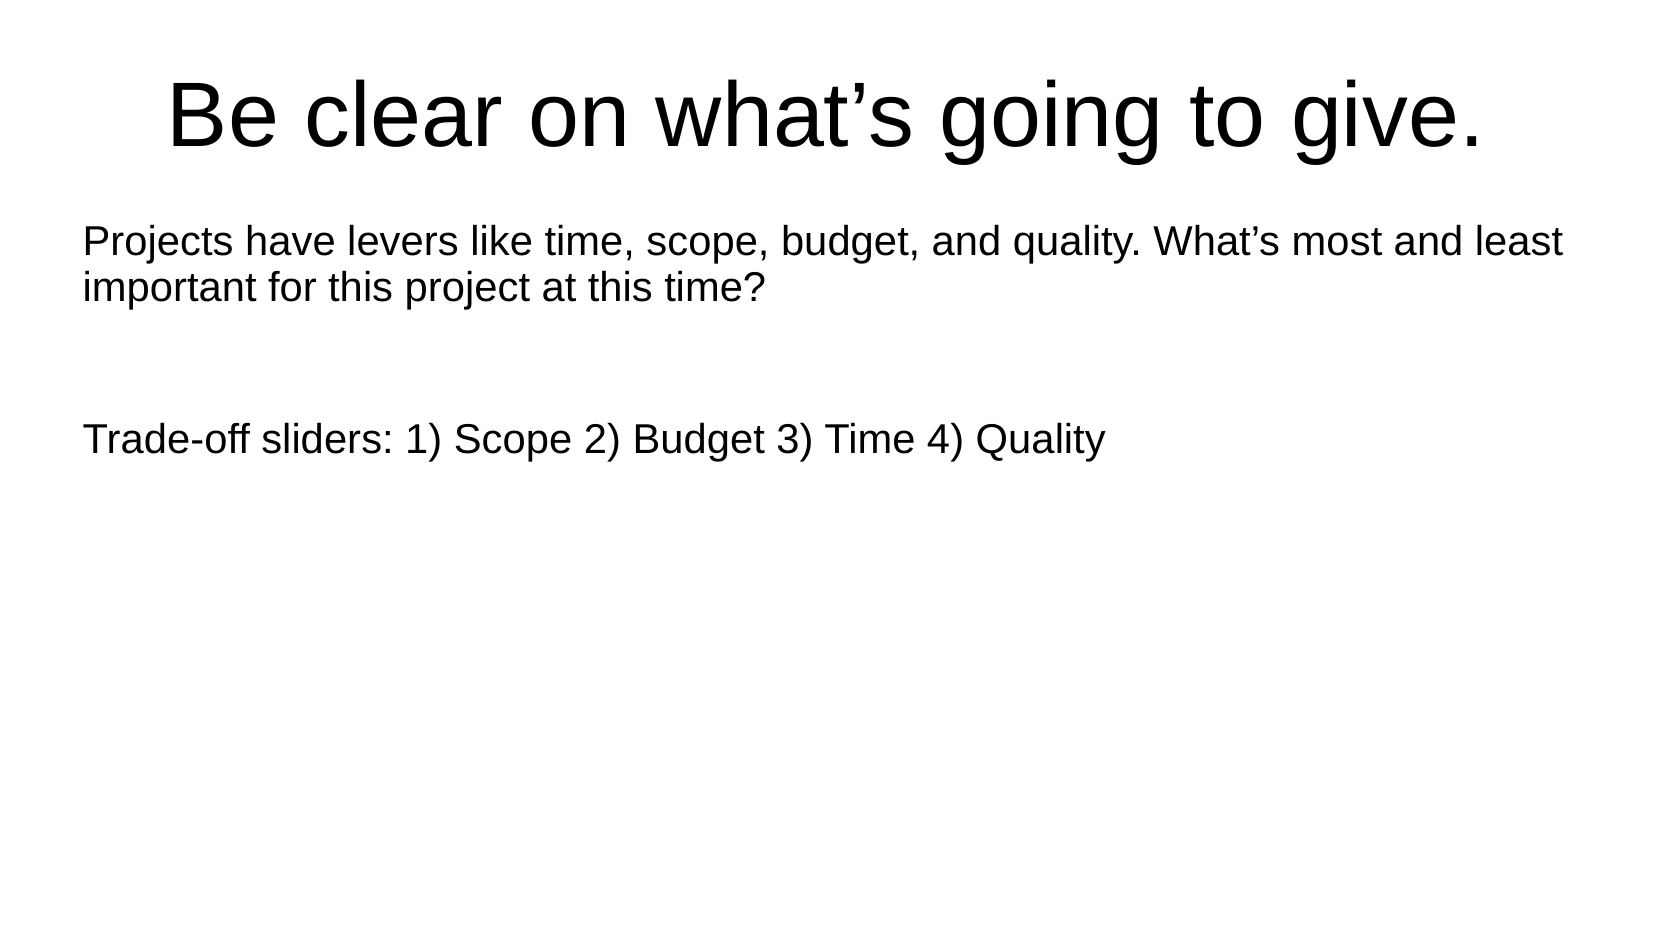

# Be clear on what’s going to give.
Projects have levers like time, scope, budget, and quality. What’s most and least important for this project at this time?
Trade-off sliders: 1) Scope 2) Budget 3) Time 4) Quality